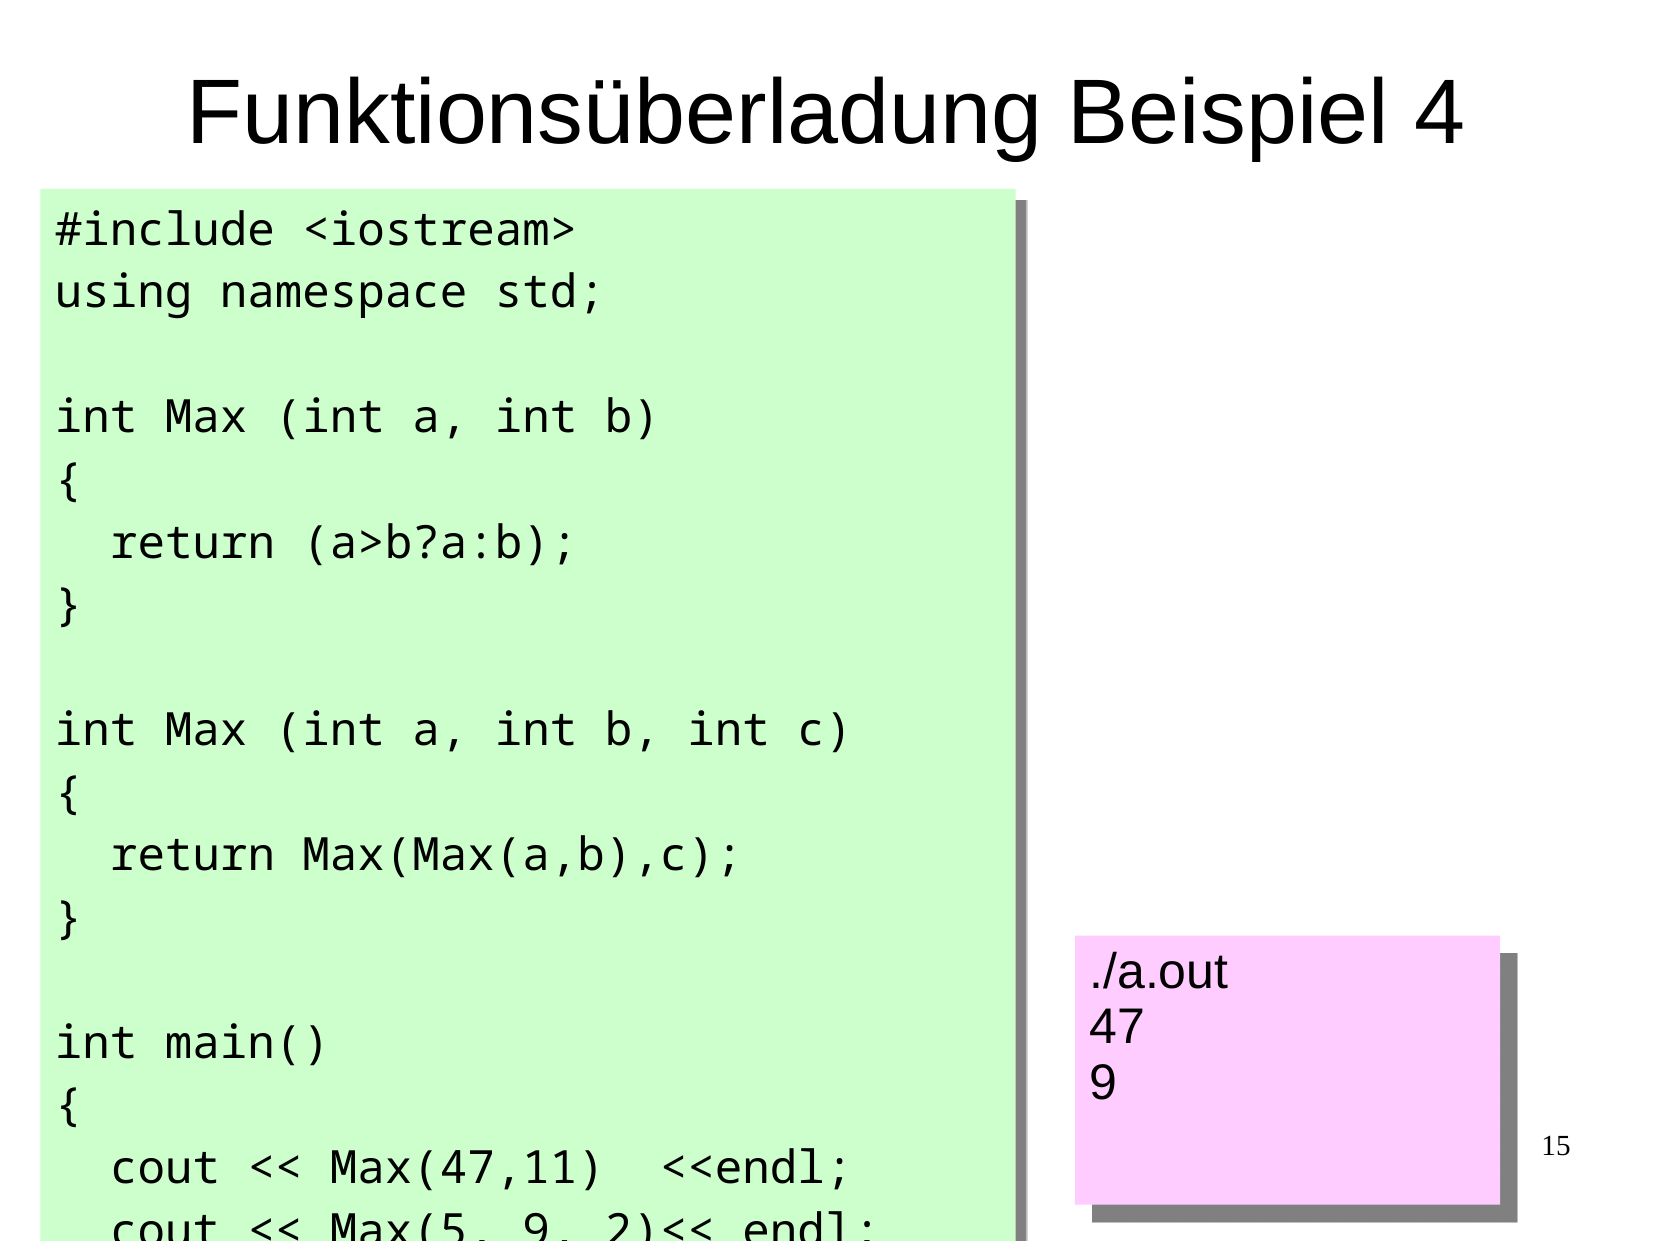

# Funktionsüberladung Beispiel 4
#include <iostream>
using namespace std;
int Max (int a, int b)
{
 return (a>b?a:b);
}
int Max (int a, int b, int c)
{
 return Max(Max(a,b),c);
}
int main()
{
 cout << Max(47,11) <<endl;
 cout << Max(5, 9, 2)<< endl;
 return 0;
}
./a.out
47
9
15